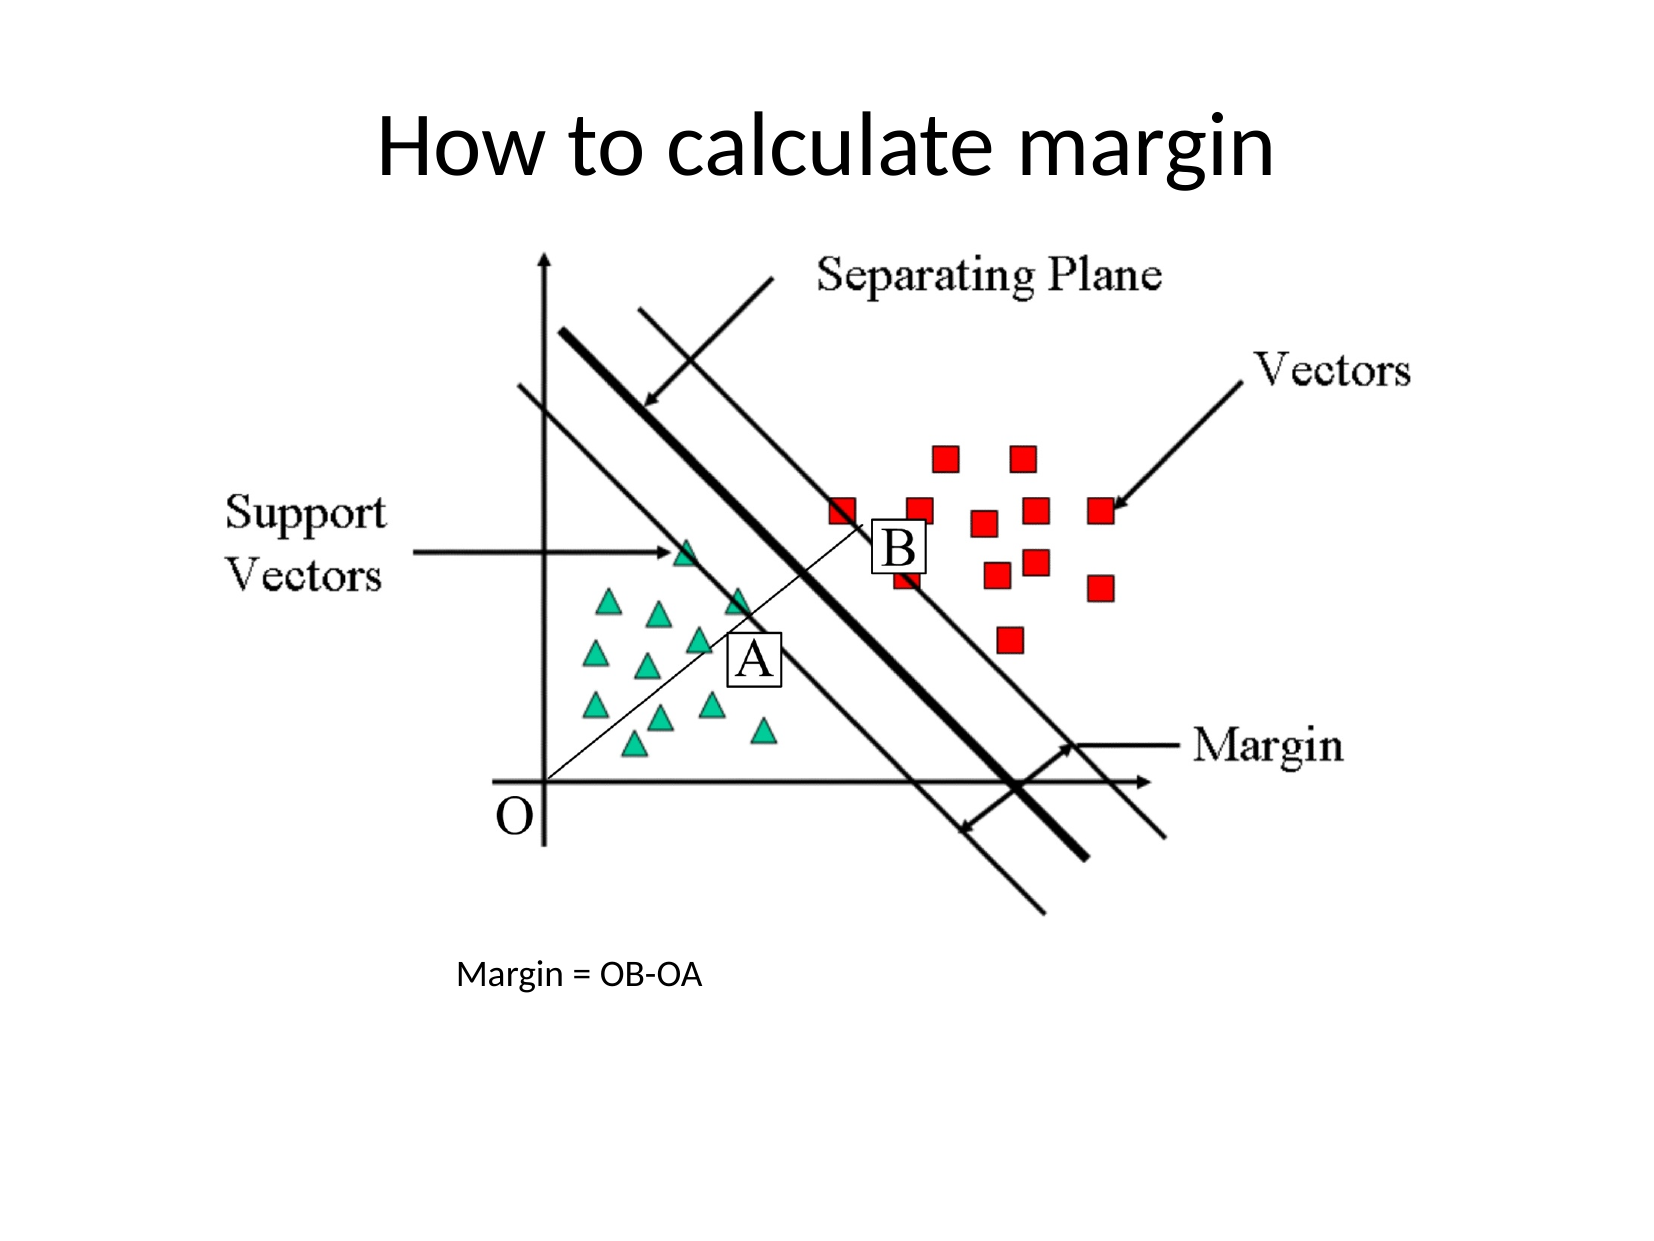

# How to calculate margin
Margin = OB-OA